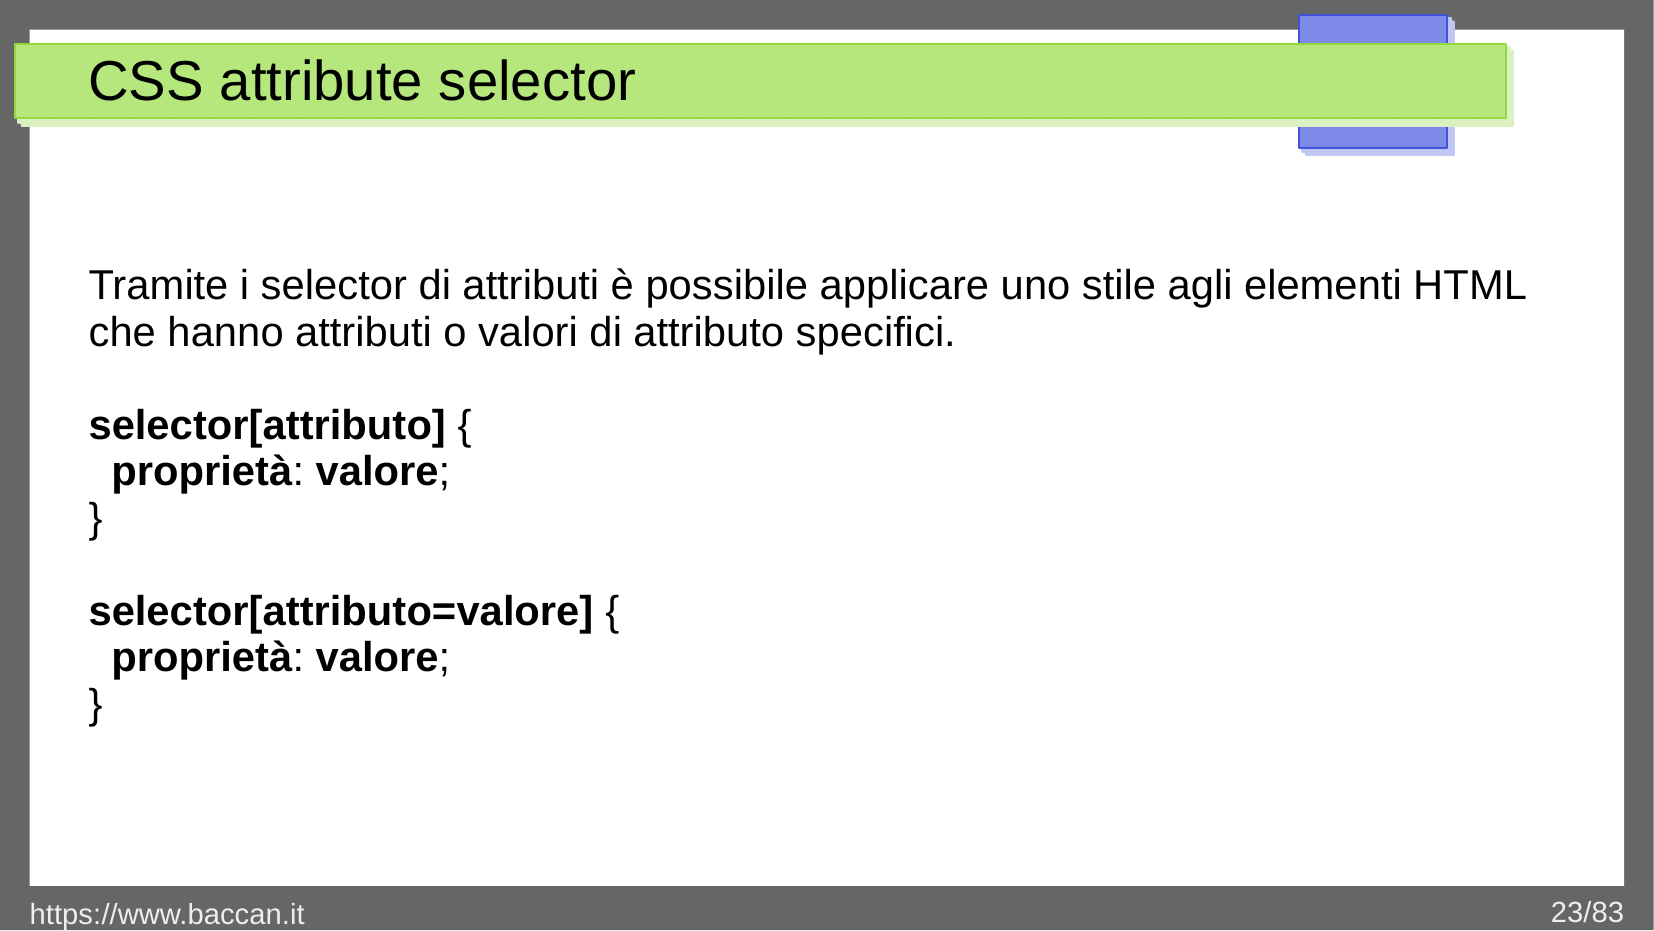

# CSS attribute selector
Tramite i selector di attributi è possibile applicare uno stile agli elementi HTML che hanno attributi o valori di attributo specifici.
selector[attributo] {
 proprietà: valore;
}
selector[attributo=valore] {
 proprietà: valore;
}
23
https://www.baccan.it